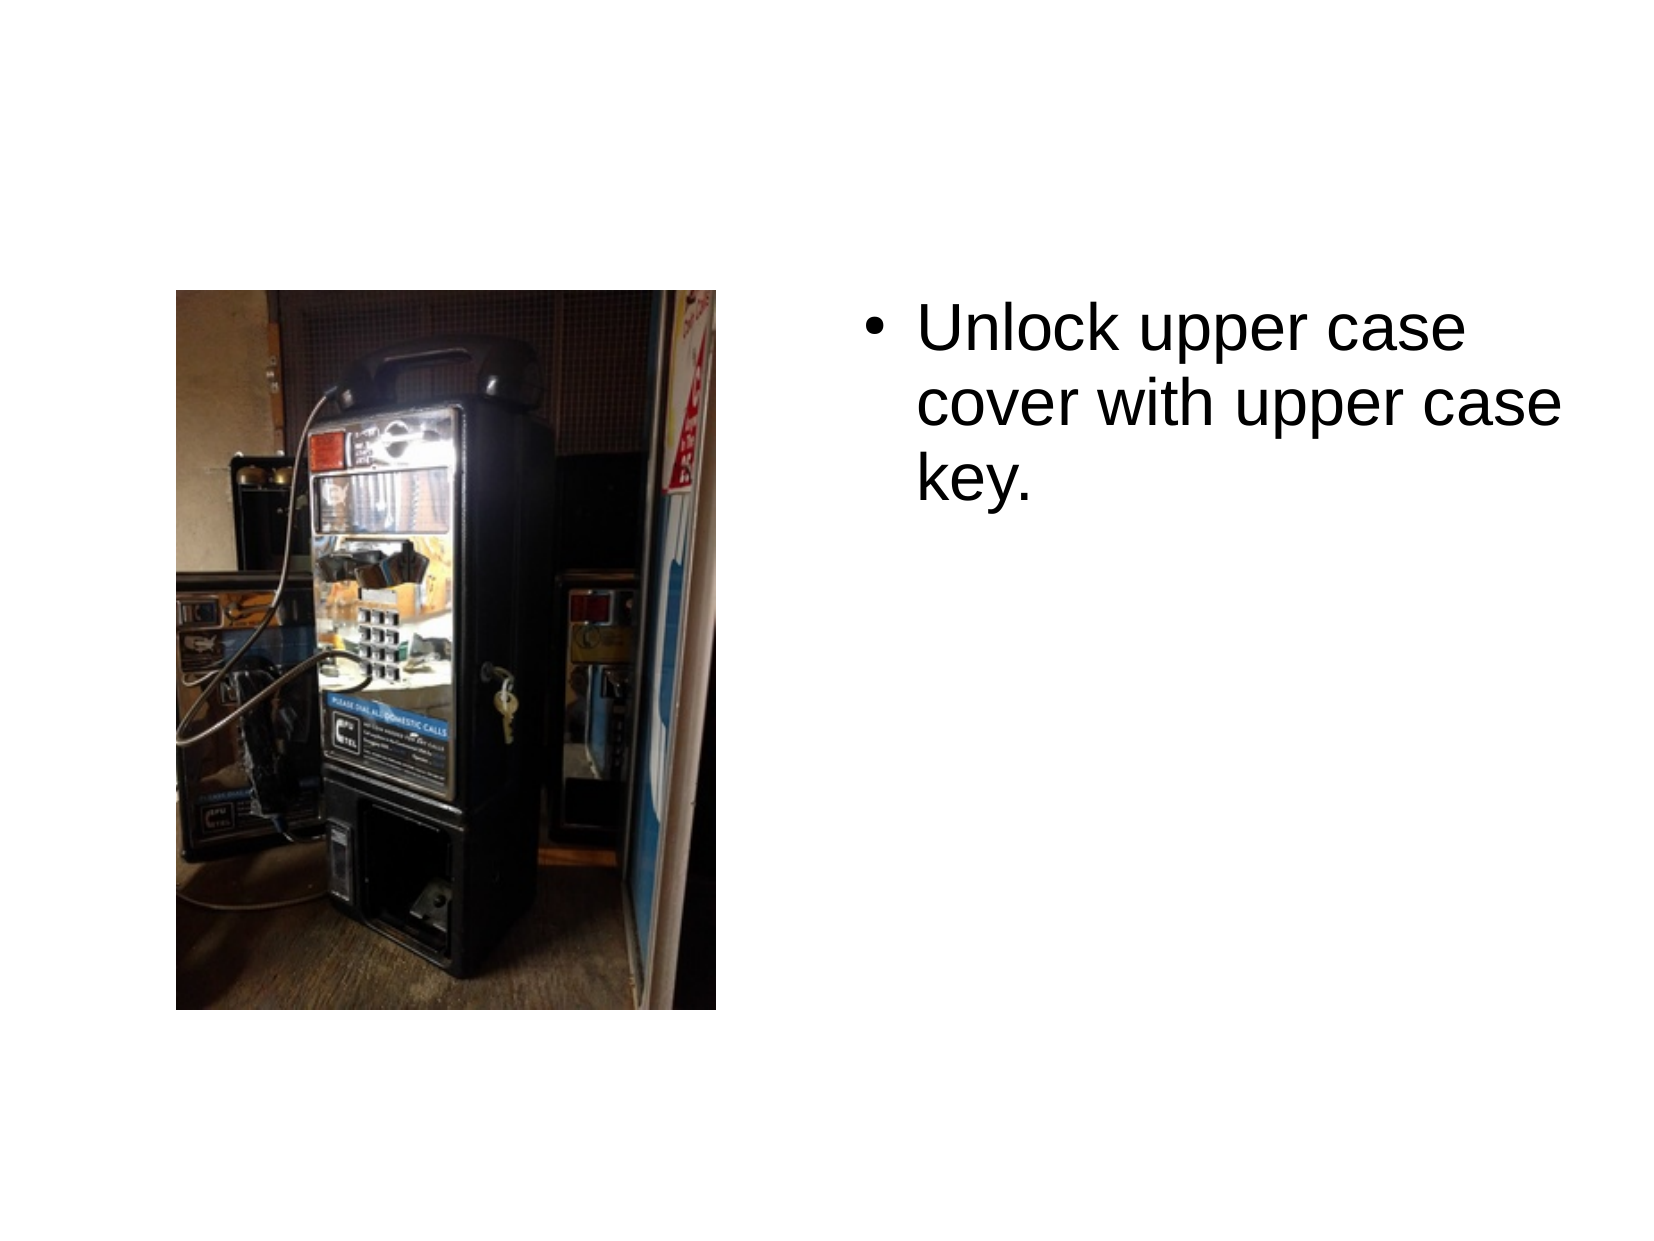

#
Unlock upper case cover with upper case key.